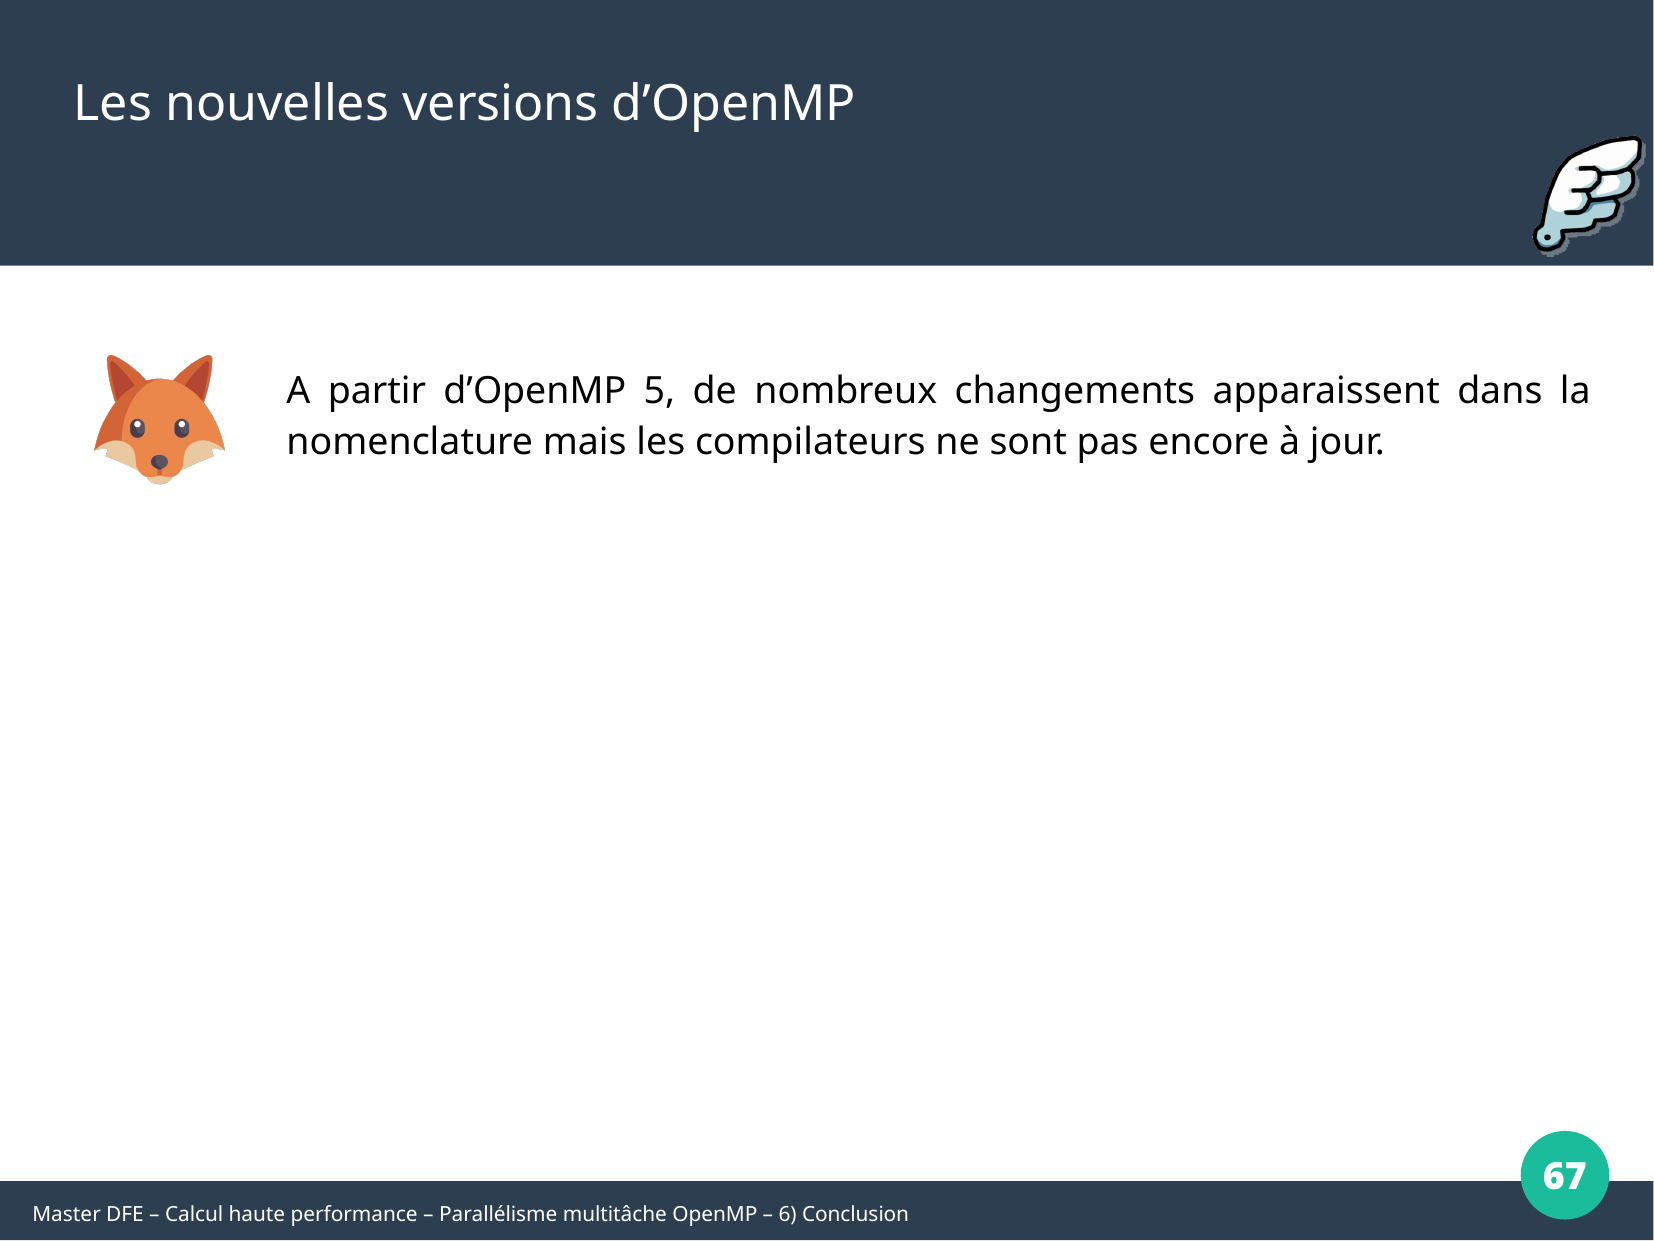

Les nouvelles versions d’OpenMP
A partir d’OpenMP 5, de nombreux changements apparaissent dans la nomenclature mais les compilateurs ne sont pas encore à jour.
67
Master DFE – Calcul haute performance – Parallélisme multitâche OpenMP – 6) Conclusion